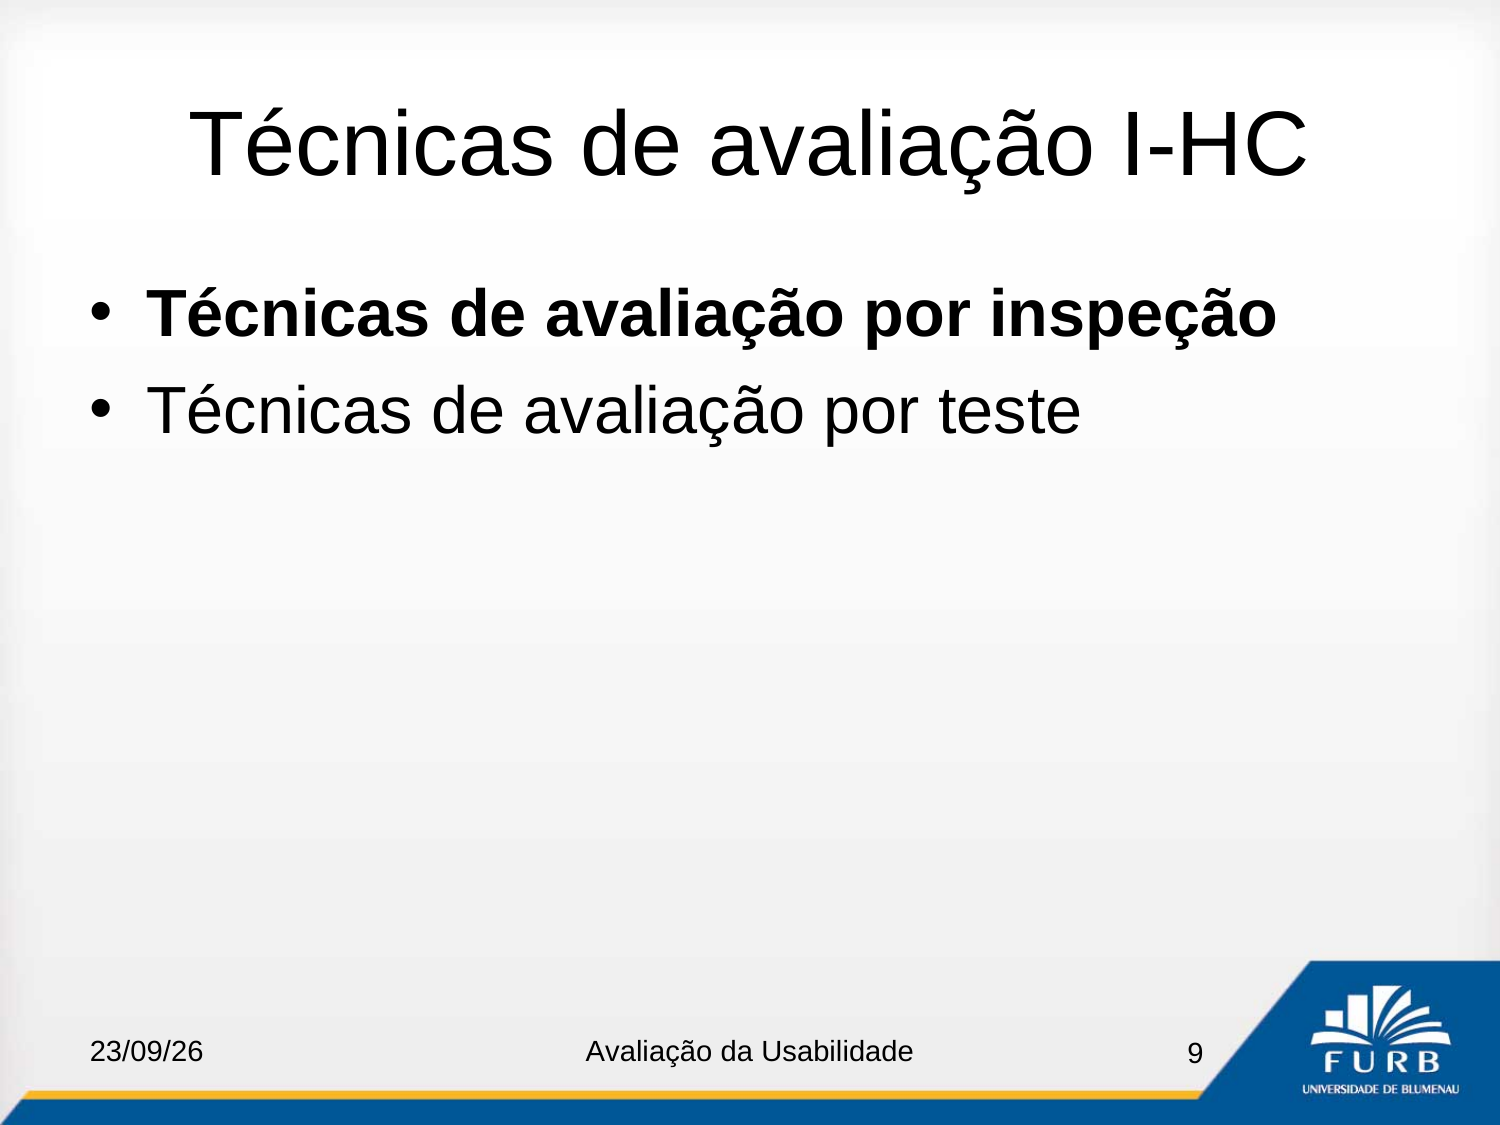

# Técnicas de avaliação I-HC
Técnicas de avaliação por inspeção
Técnicas de avaliação por teste
Avaliação da Usabilidade
9